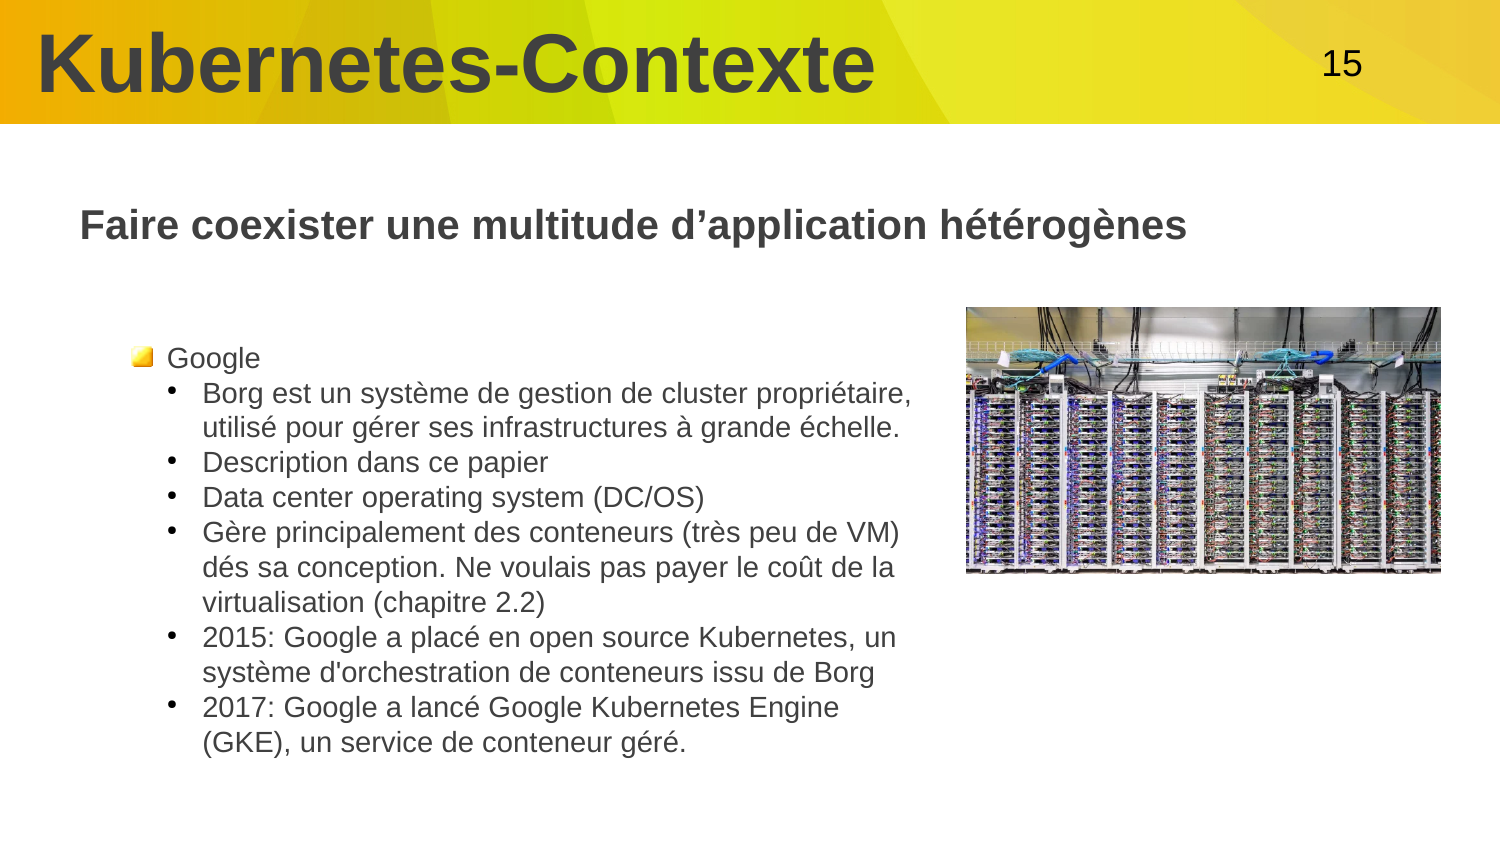

Kubernetes-Contexte
Faire coexister une multitude d’application hétérogènes
Google
Borg est un système de gestion de cluster propriétaire, utilisé pour gérer ses infrastructures à grande échelle.
Description dans ce papier
Data center operating system (DC/OS)
Gère principalement des conteneurs (très peu de VM) dés sa conception. Ne voulais pas payer le coût de la virtualisation (chapitre 2.2)
2015: Google a placé en open source Kubernetes, un système d'orchestration de conteneurs issu de Borg
2017: Google a lancé Google Kubernetes Engine (GKE), un service de conteneur géré.